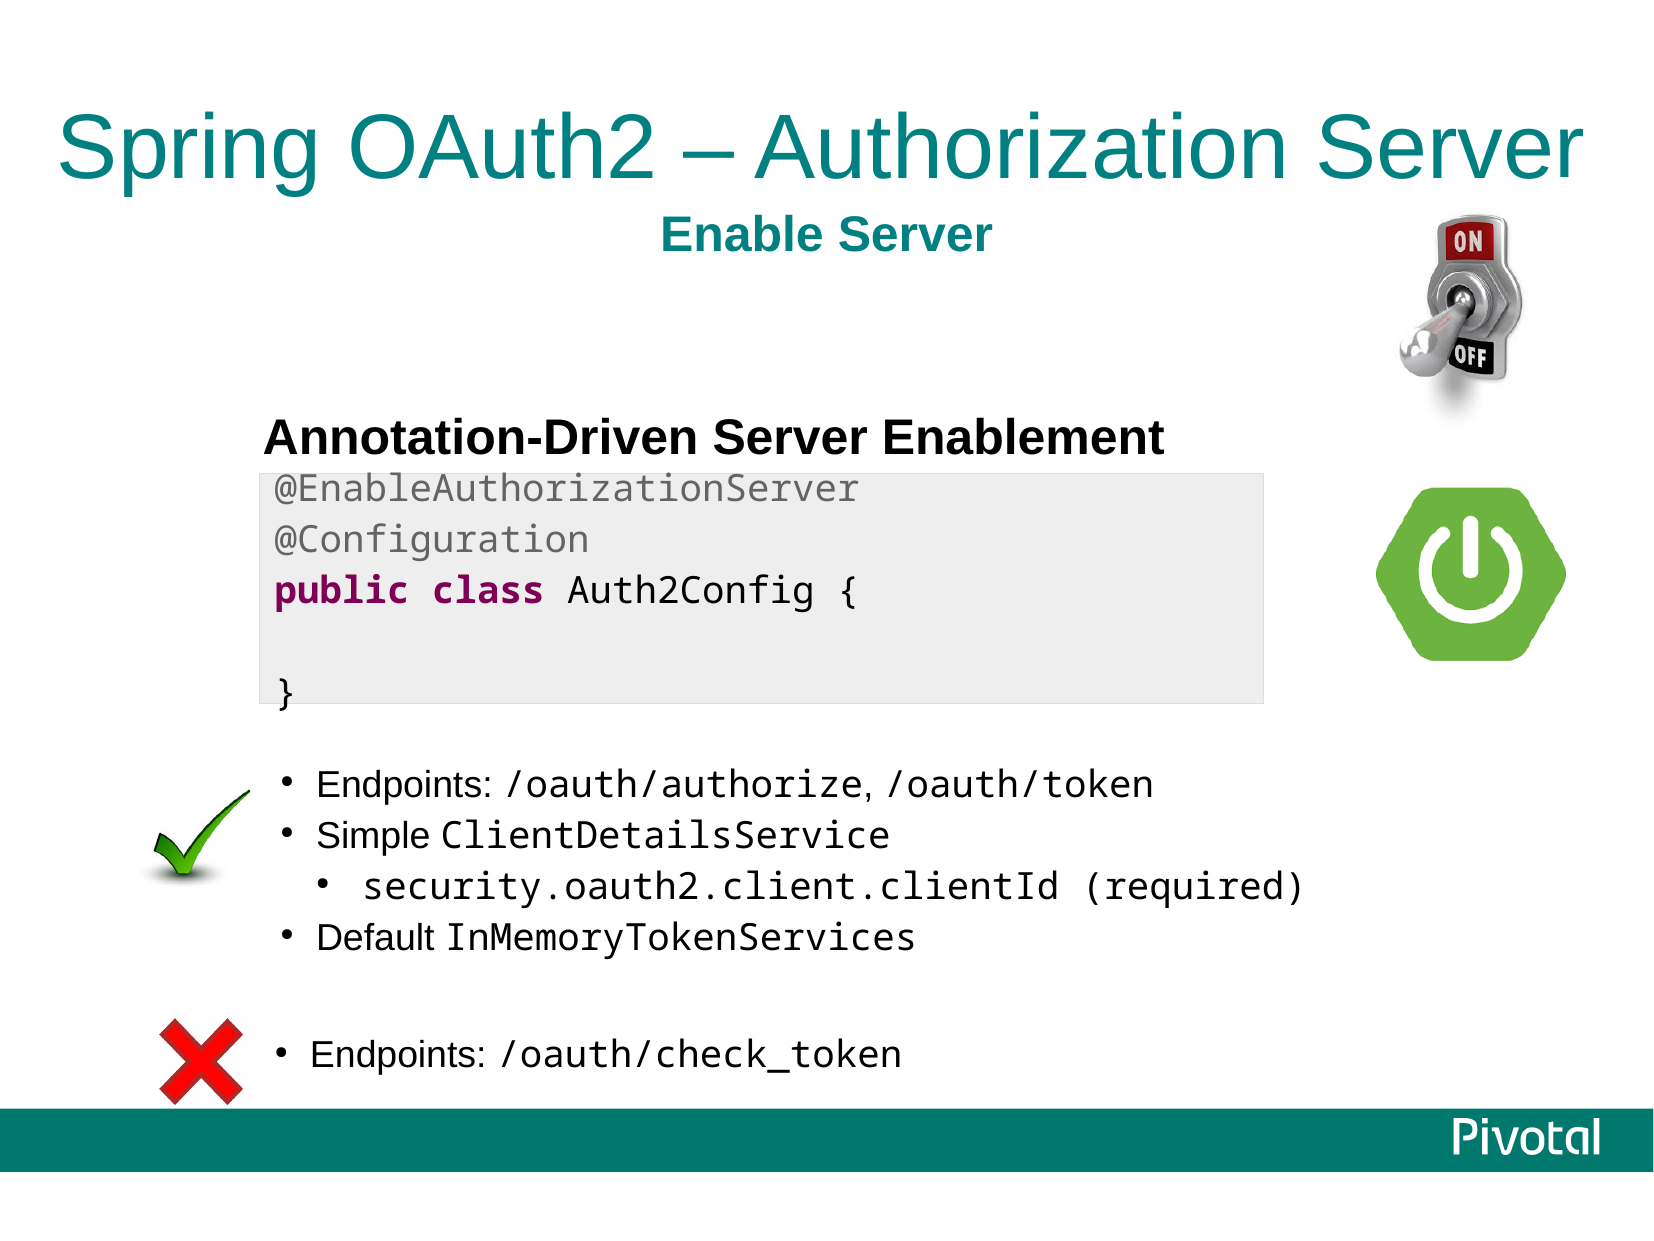

# Spring OAuth2 – Authorization Server
Enable Server
Annotation-Driven Server Enablement
@EnableAuthorizationServer
@Configuration
public class Auth2Config {
}
Endpoints: /oauth/authorize, /oauth/token
Simple ClientDetailsService
 security.oauth2.client.clientId (required)
Default InMemoryTokenServices
Endpoints: /oauth/check_token